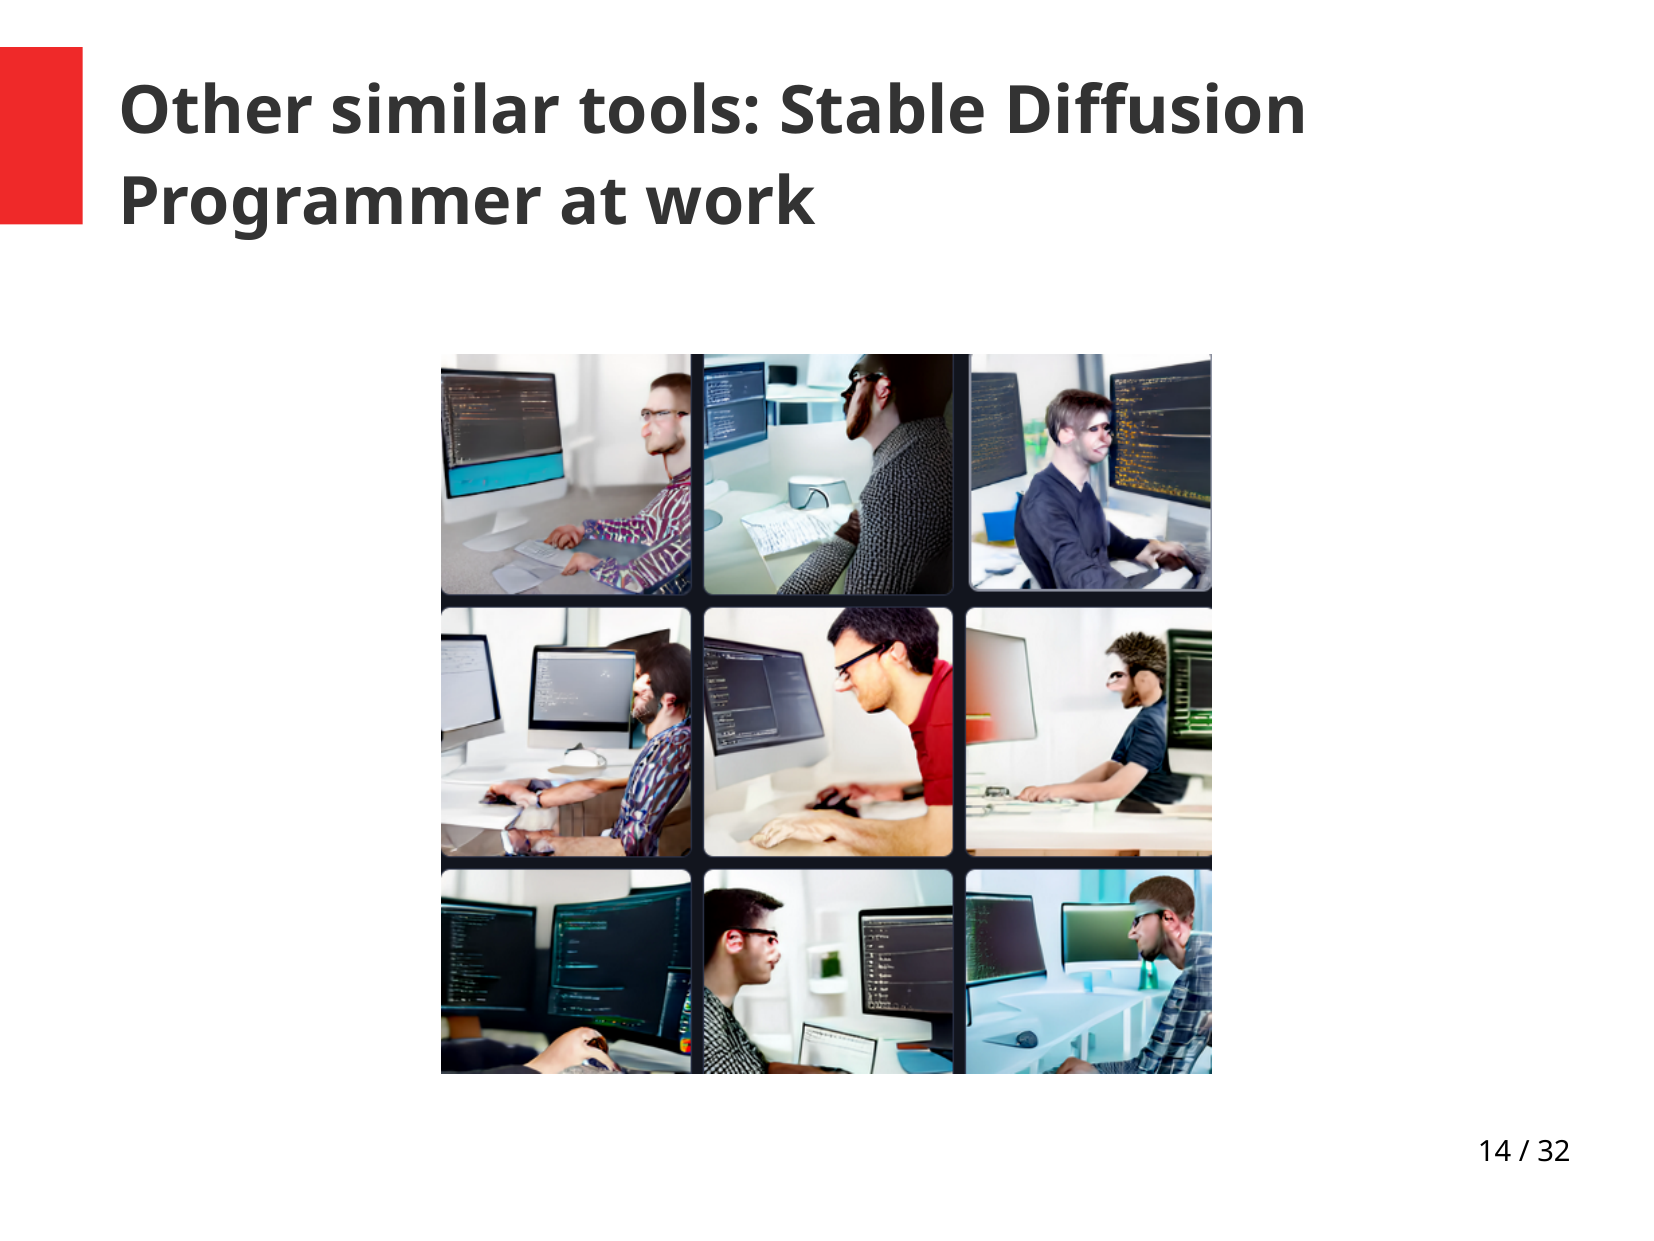

# Other similar tools: Stable Diffusion Programmer at work
14